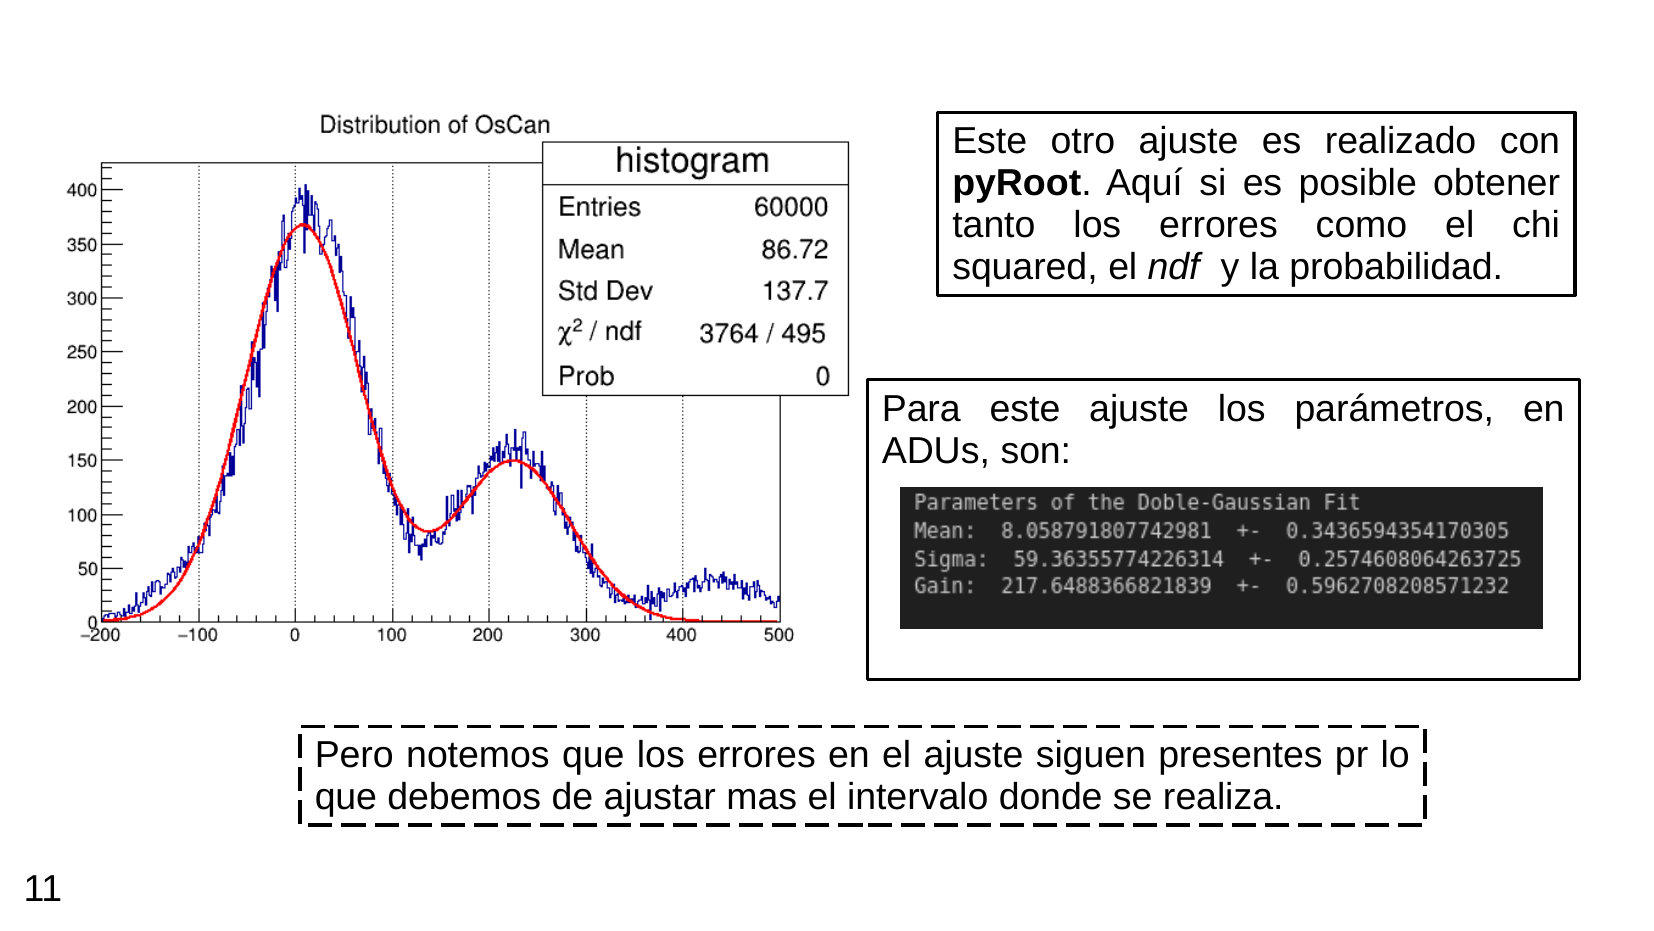

Este otro ajuste es realizado con pyRoot. Aquí si es posible obtener tanto los errores como el chi squared, el ndf y la probabilidad.
Para este ajuste los parámetros, en ADUs, son:
Pero notemos que los errores en el ajuste siguen presentes pr lo que debemos de ajustar mas el intervalo donde se realiza.